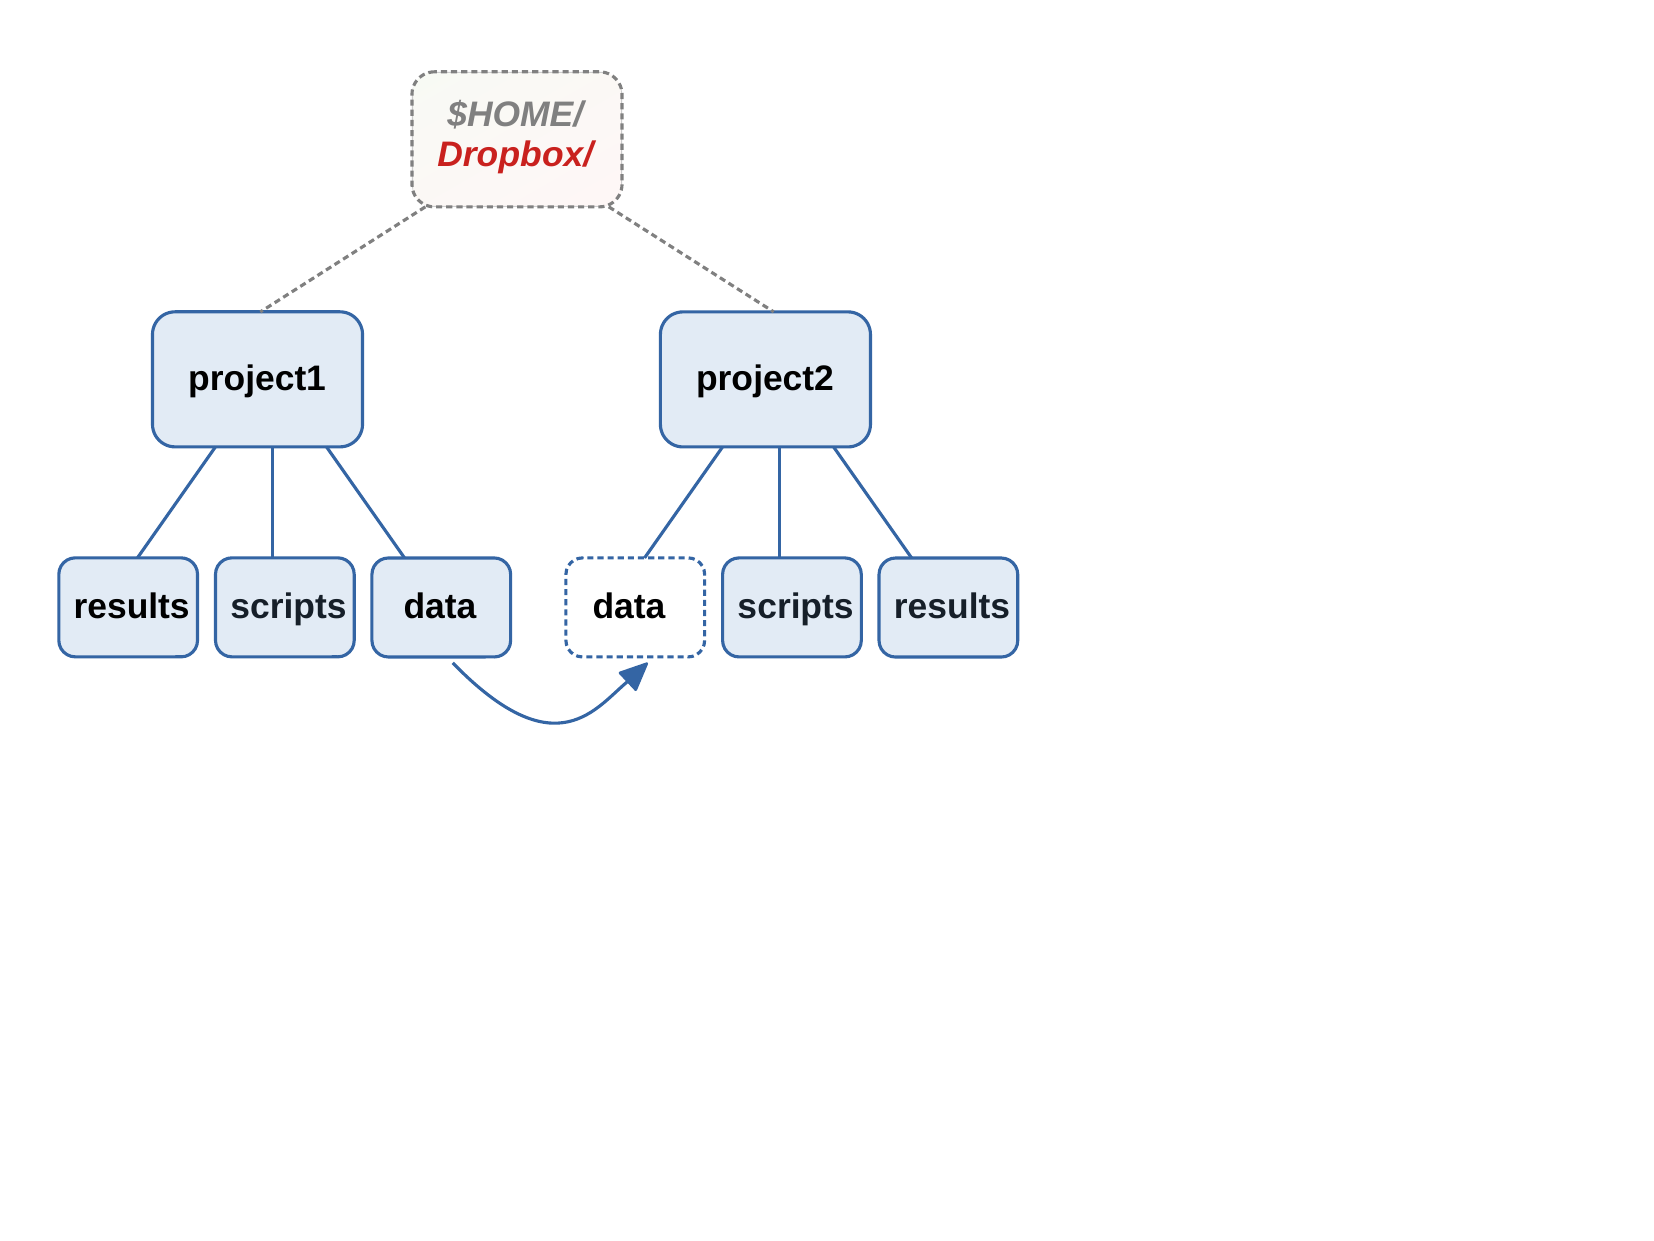

$HOME/Dropbox/
project1
project2
results
scripts
data
data
scripts
results